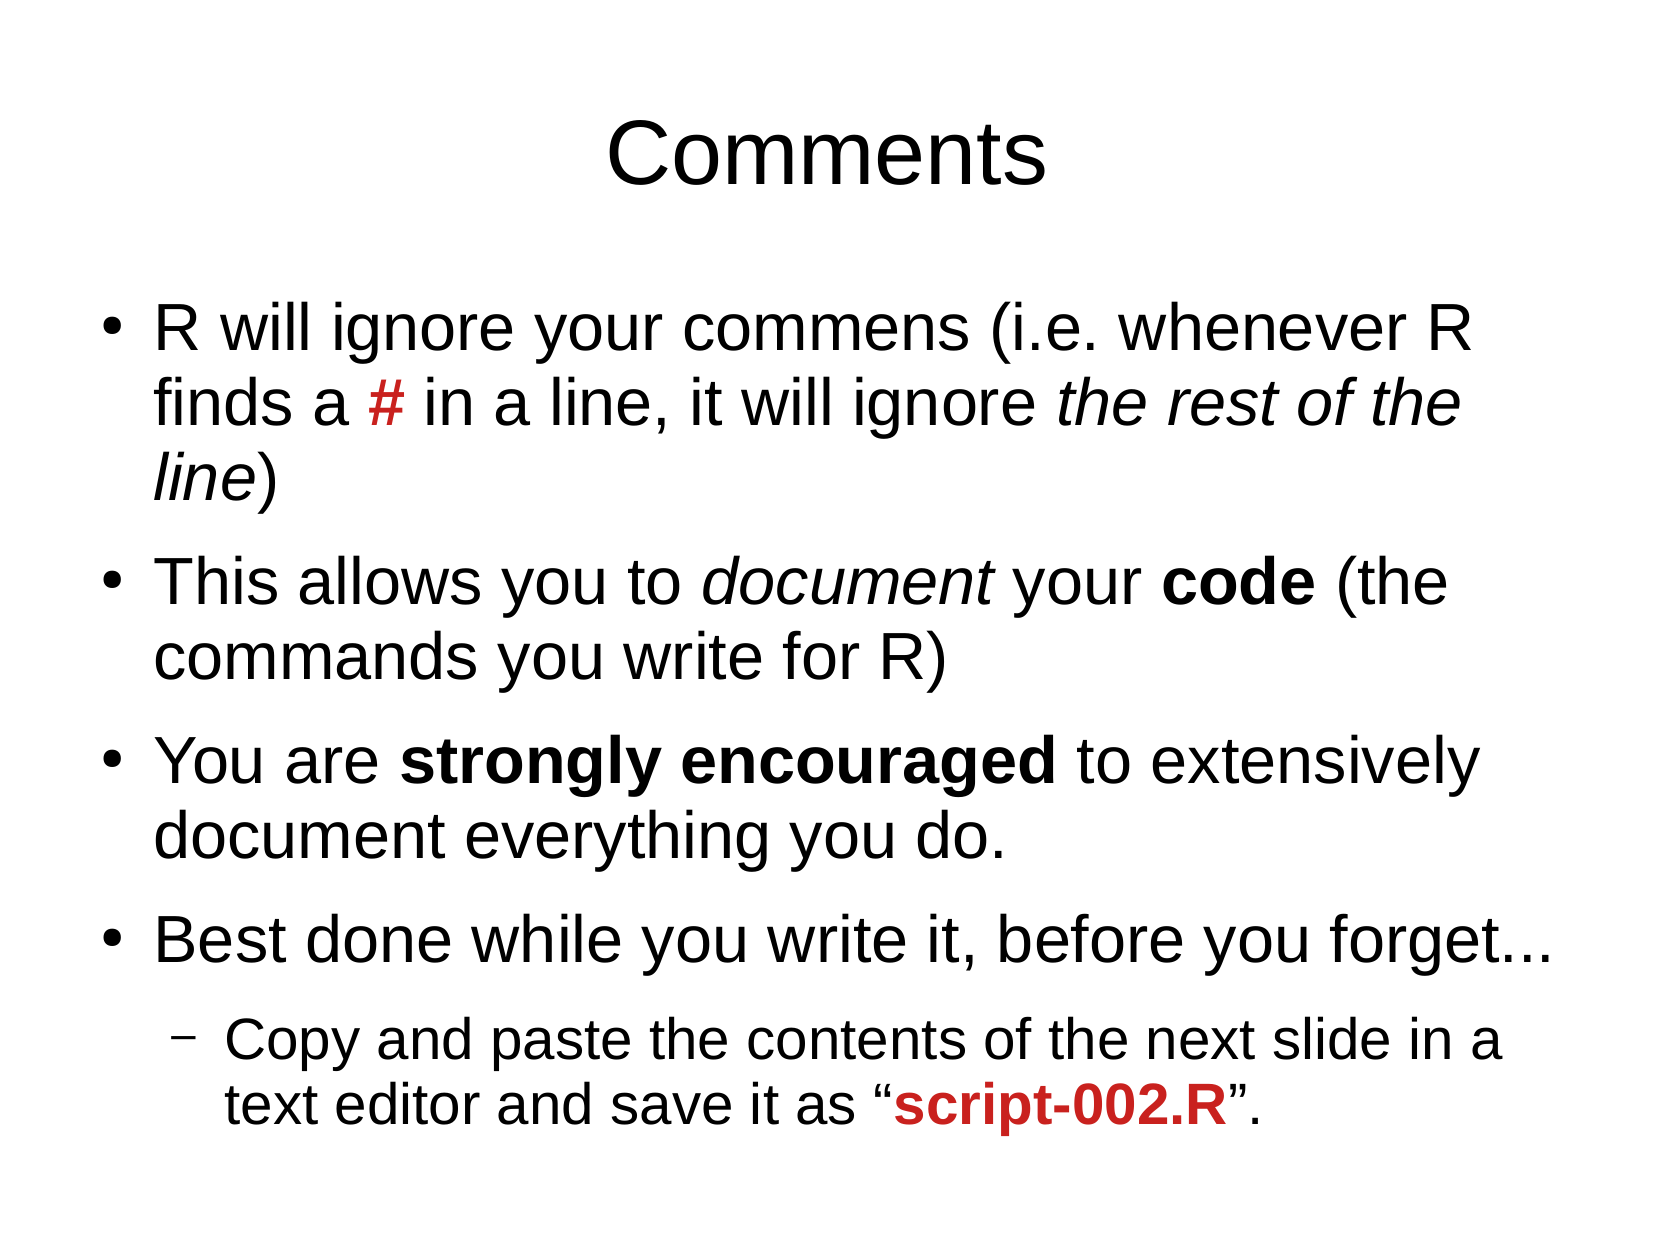

# Comments
R will ignore your commens (i.e. whenever R finds a # in a line, it will ignore the rest of the line)
This allows you to document your code (the commands you write for R)
You are strongly encouraged to extensively document everything you do.
Best done while you write it, before you forget...
Copy and paste the contents of the next slide in a text editor and save it as “script-002.R”.